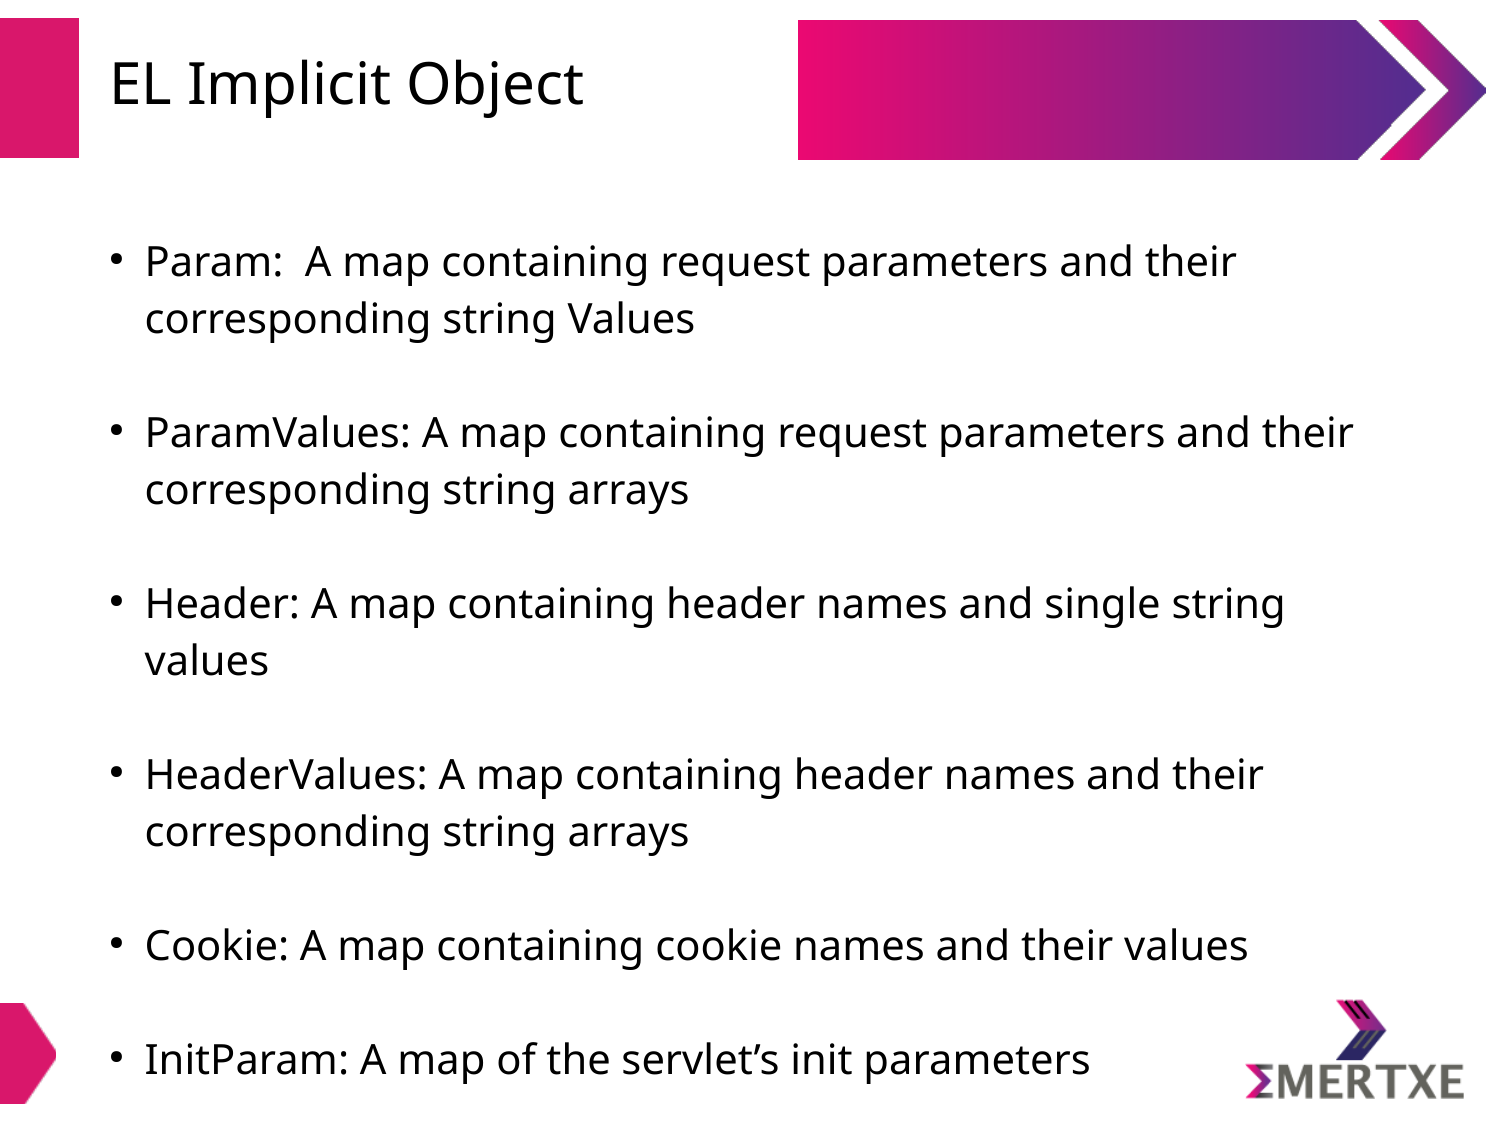

EL Implicit Object
Param: A map containing request parameters and their corresponding string Values
ParamValues: A map containing request parameters and their corresponding string arrays
Header: A map containing header names and single string values
HeaderValues: A map containing header names and their corresponding string arrays
Cookie: A map containing cookie names and their values
InitParam: A map of the servlet’s init parameters